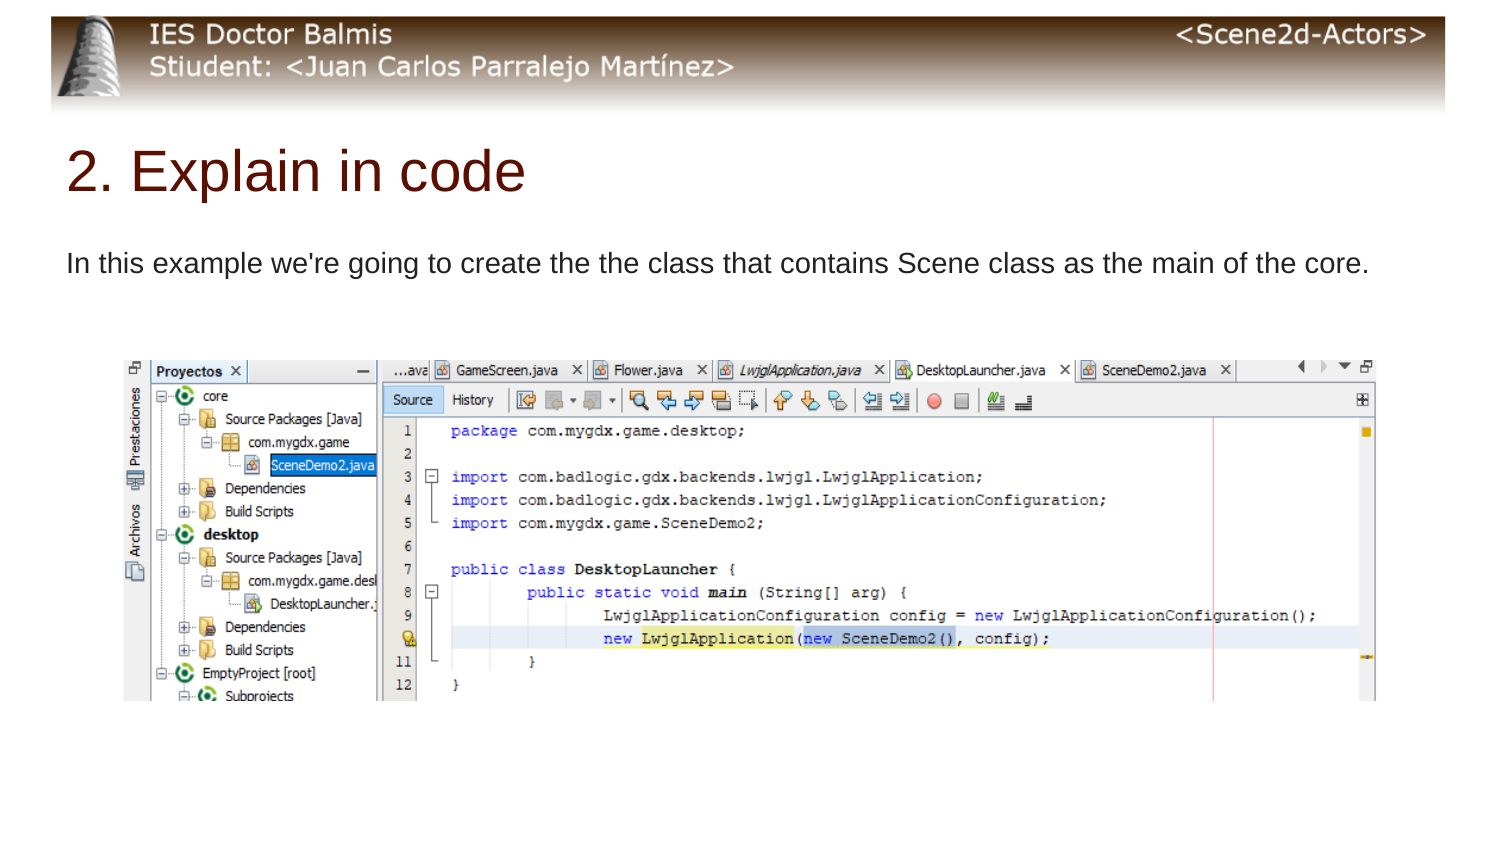

# 2. Explain in code
In this example we're going to create the the class that contains Scene class as the main of the core.